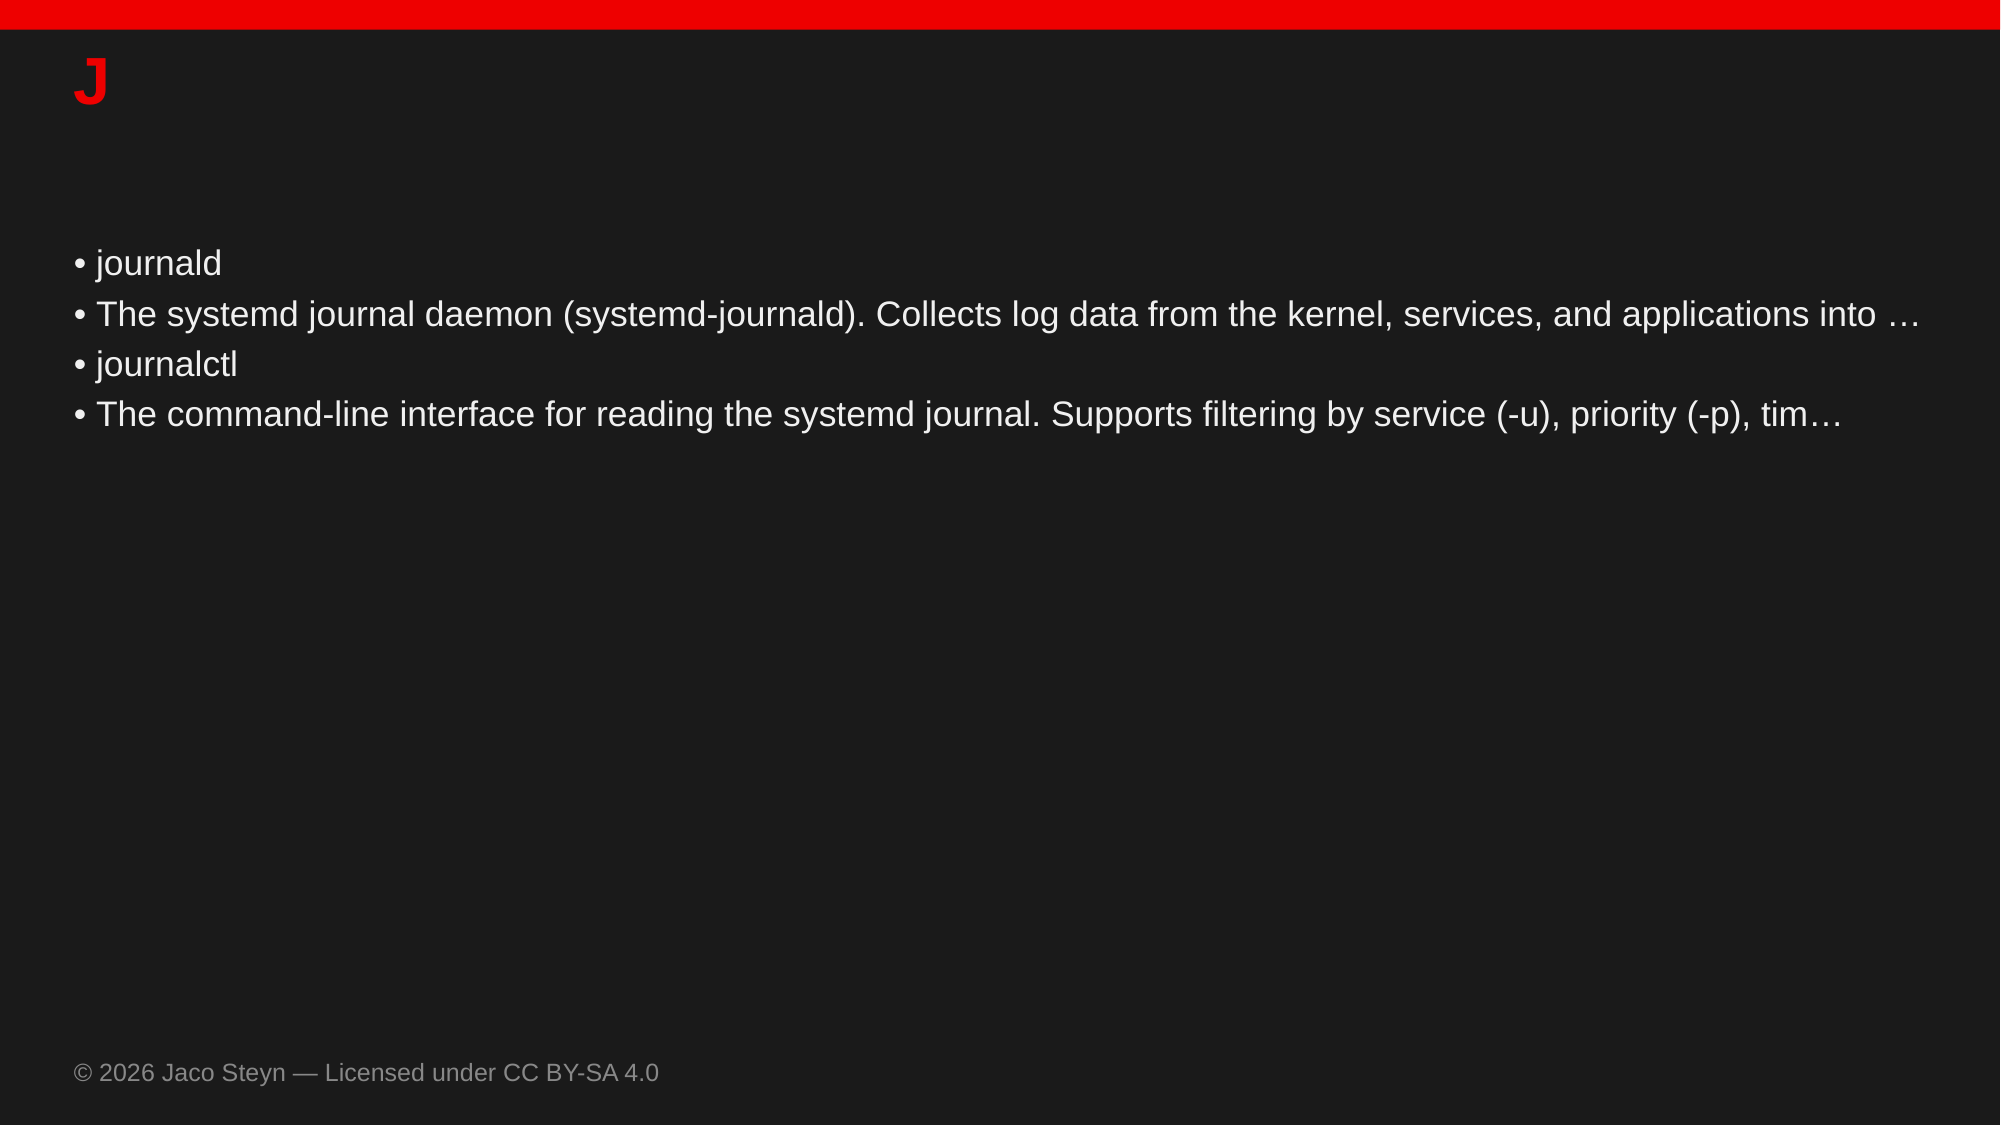

J
• journald
• The systemd journal daemon (systemd-journald). Collects log data from the kernel, services, and applications into …
• journalctl
• The command-line interface for reading the systemd journal. Supports filtering by service (-u), priority (-p), tim…
© 2026 Jaco Steyn — Licensed under CC BY-SA 4.0